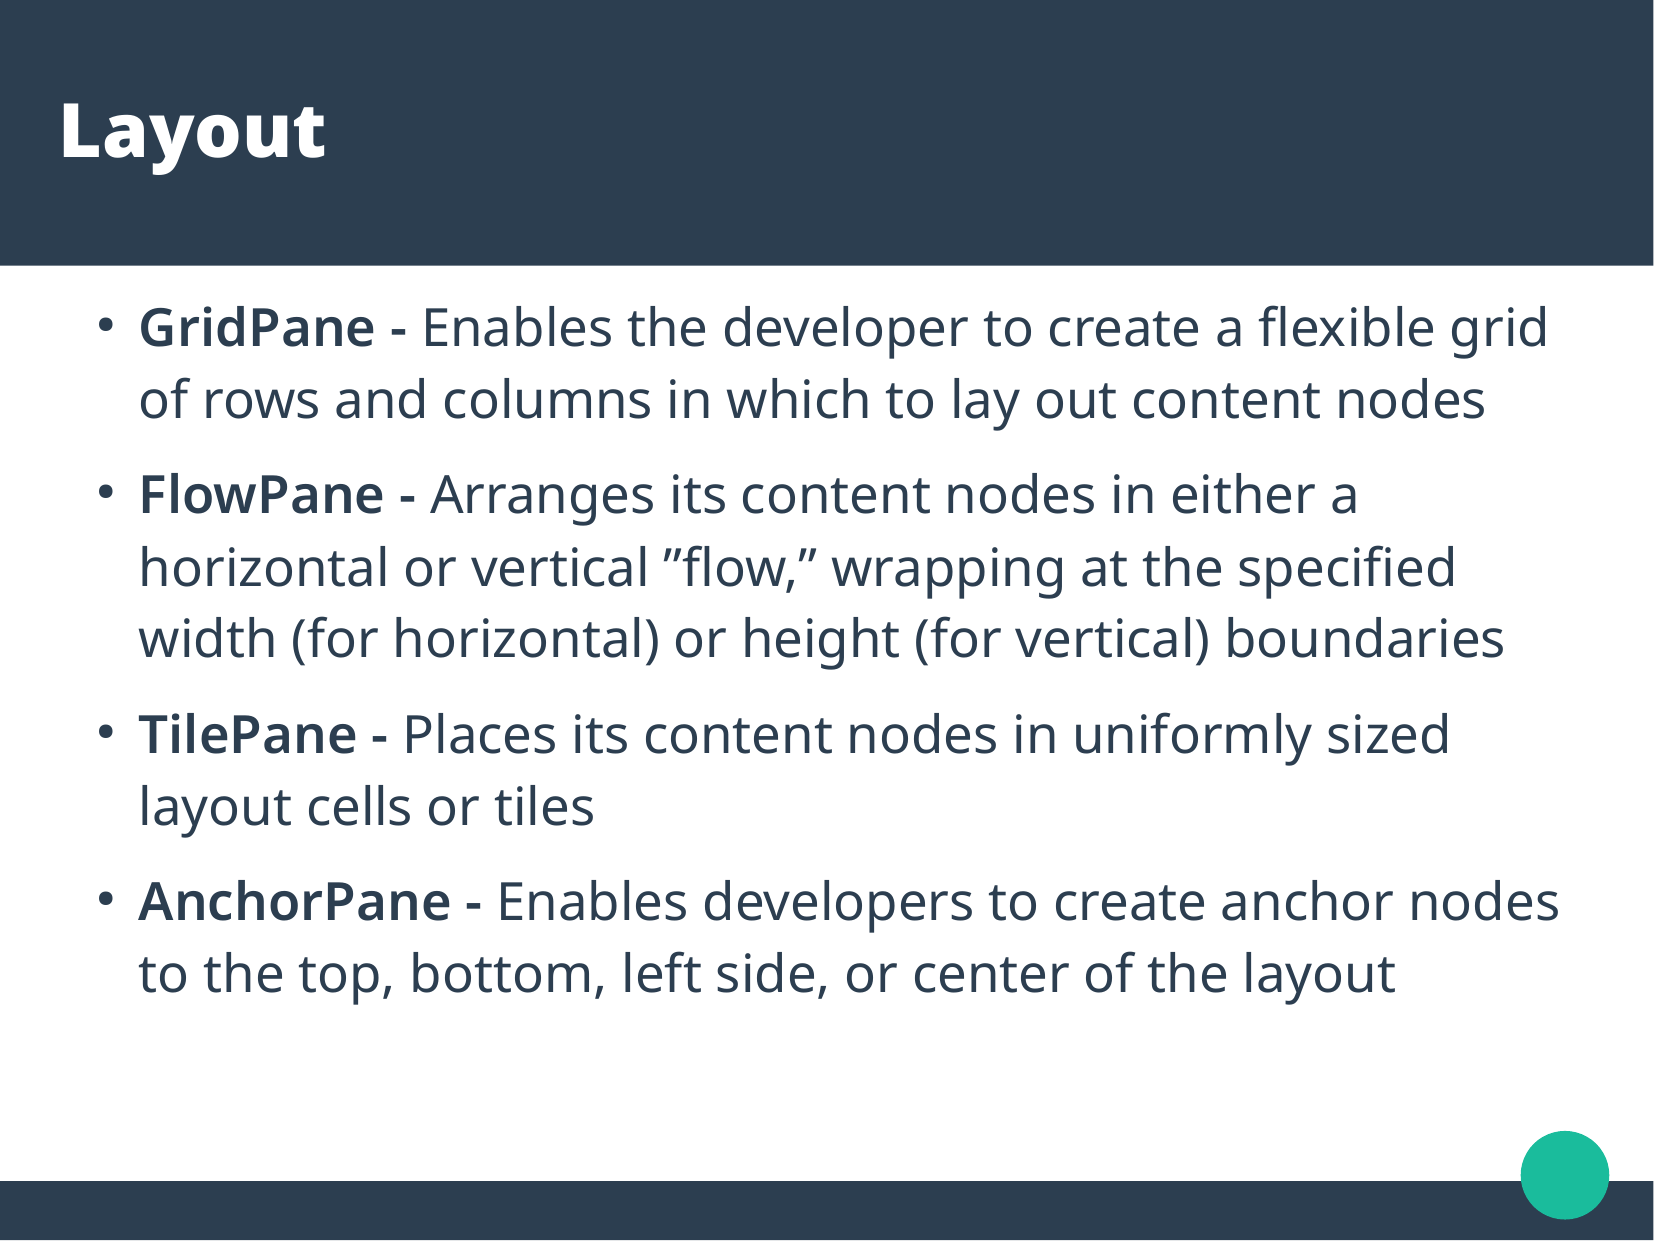

# Layout
GridPane - Enables the developer to create a flexible grid of rows and columns in which to lay out content nodes
FlowPane - Arranges its content nodes in either a horizontal or vertical ”flow,” wrapping at the specified width (for horizontal) or height (for vertical) boundaries
TilePane - Places its content nodes in uniformly sized layout cells or tiles
AnchorPane - Enables developers to create anchor nodes to the top, bottom, left side, or center of the layout